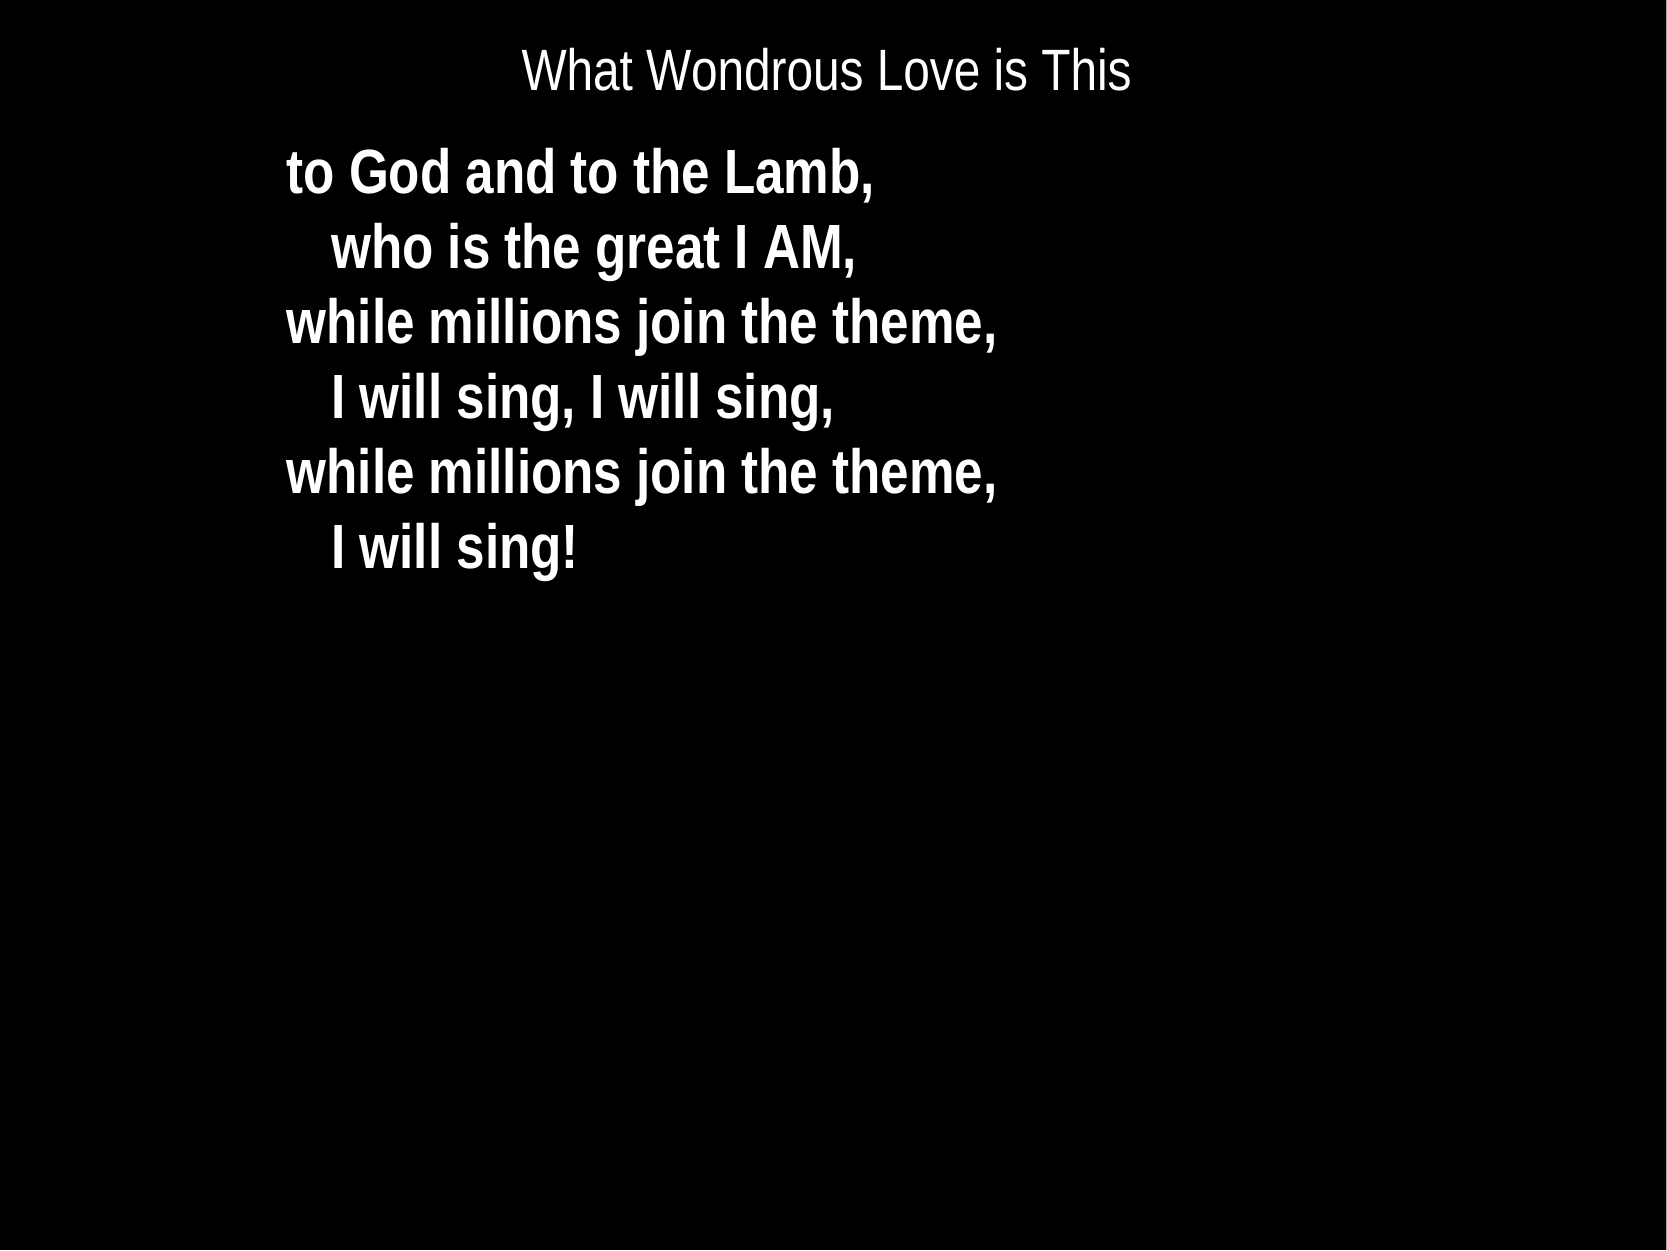

# What Wondrous Love is This
to God and to the Lamb,
who is the great I AM,
while millions join the theme,
I will sing, I will sing,
while millions join the theme,
I will sing!